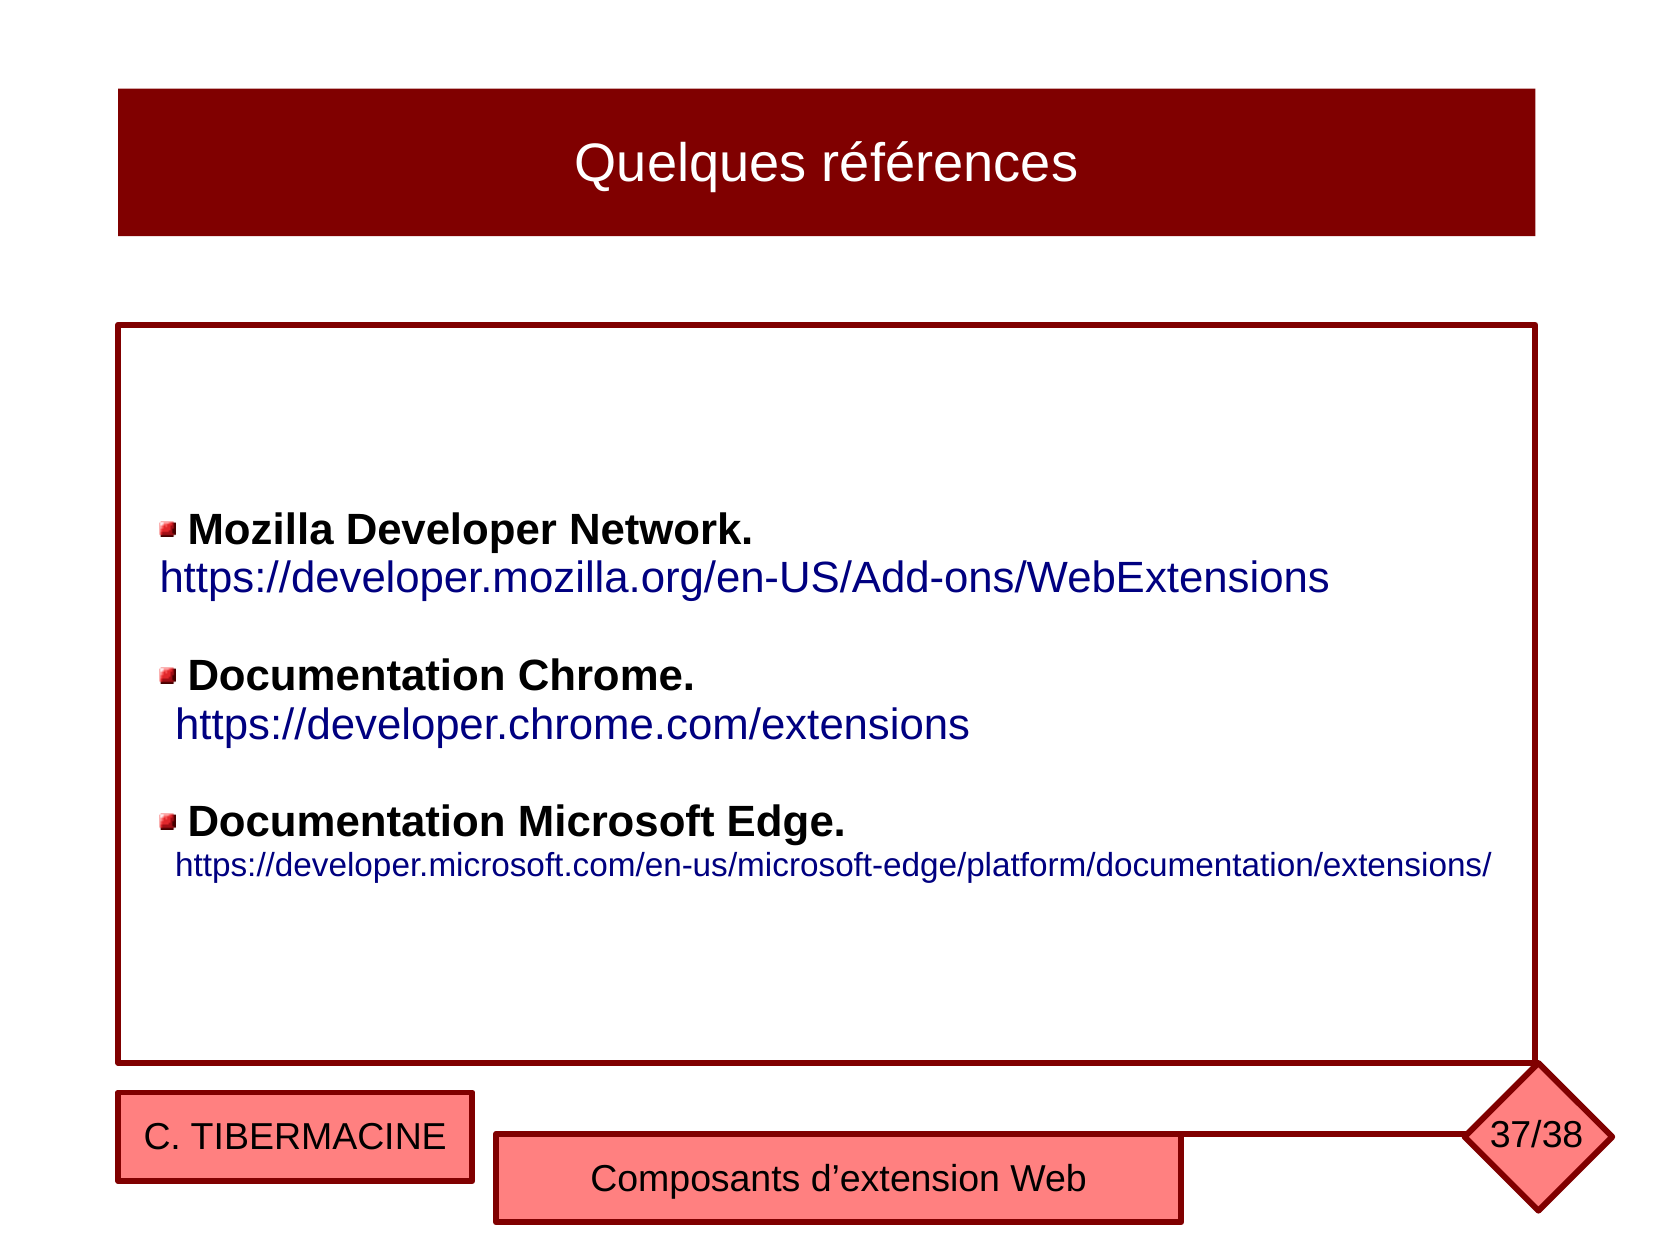

Quelques références
 Mozilla Developer Network.
https://developer.mozilla.org/en-US/Add-ons/WebExtensions
 Documentation Chrome.
https://developer.chrome.com/extensions
 Documentation Microsoft Edge.
https://developer.microsoft.com/en-us/microsoft-edge/platform/documentation/extensions/
C. TIBERMACINE
Composants d’extension Web